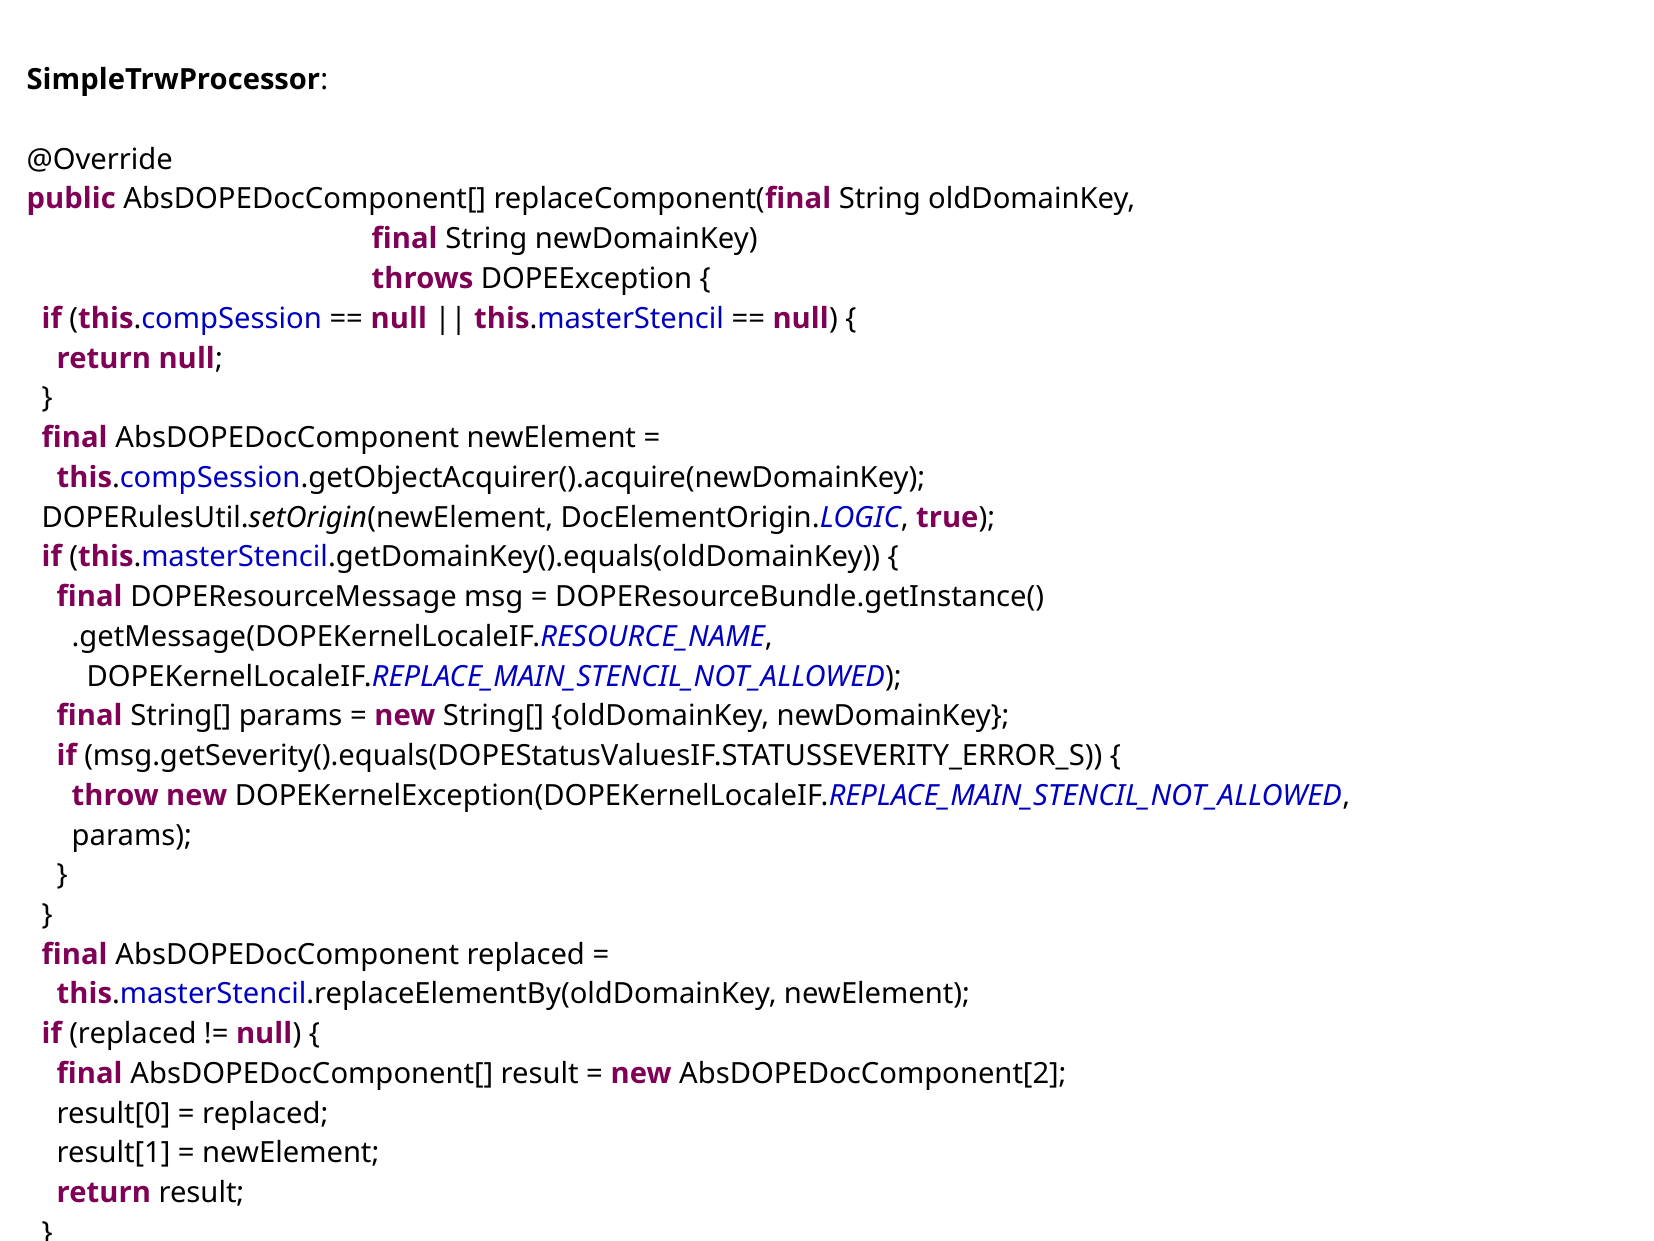

SimpleTrwProcessor:
@Override
public AbsDOPEDocComponent[] replaceComponent(final String oldDomainKey,
 final String newDomainKey)
 throws DOPEException {
 if (this.compSession == null || this.masterStencil == null) {
 return null;
 }
 final AbsDOPEDocComponent newElement =
 this.compSession.getObjectAcquirer().acquire(newDomainKey);
 DOPERulesUtil.setOrigin(newElement, DocElementOrigin.LOGIC, true);
 if (this.masterStencil.getDomainKey().equals(oldDomainKey)) {
 final DOPEResourceMessage msg = DOPEResourceBundle.getInstance()
 .getMessage(DOPEKernelLocaleIF.RESOURCE_NAME,
 DOPEKernelLocaleIF.REPLACE_MAIN_STENCIL_NOT_ALLOWED);
 final String[] params = new String[] {oldDomainKey, newDomainKey};
 if (msg.getSeverity().equals(DOPEStatusValuesIF.STATUSSEVERITY_ERROR_S)) {
 throw new DOPEKernelException(DOPEKernelLocaleIF.REPLACE_MAIN_STENCIL_NOT_ALLOWED,
 params);
 }
 }
 final AbsDOPEDocComponent replaced =
 this.masterStencil.replaceElementBy(oldDomainKey, newElement);
 if (replaced != null) {
 final AbsDOPEDocComponent[] result = new AbsDOPEDocComponent[2];
 result[0] = replaced;
 result[1] = newElement;
 return result;
 }
}